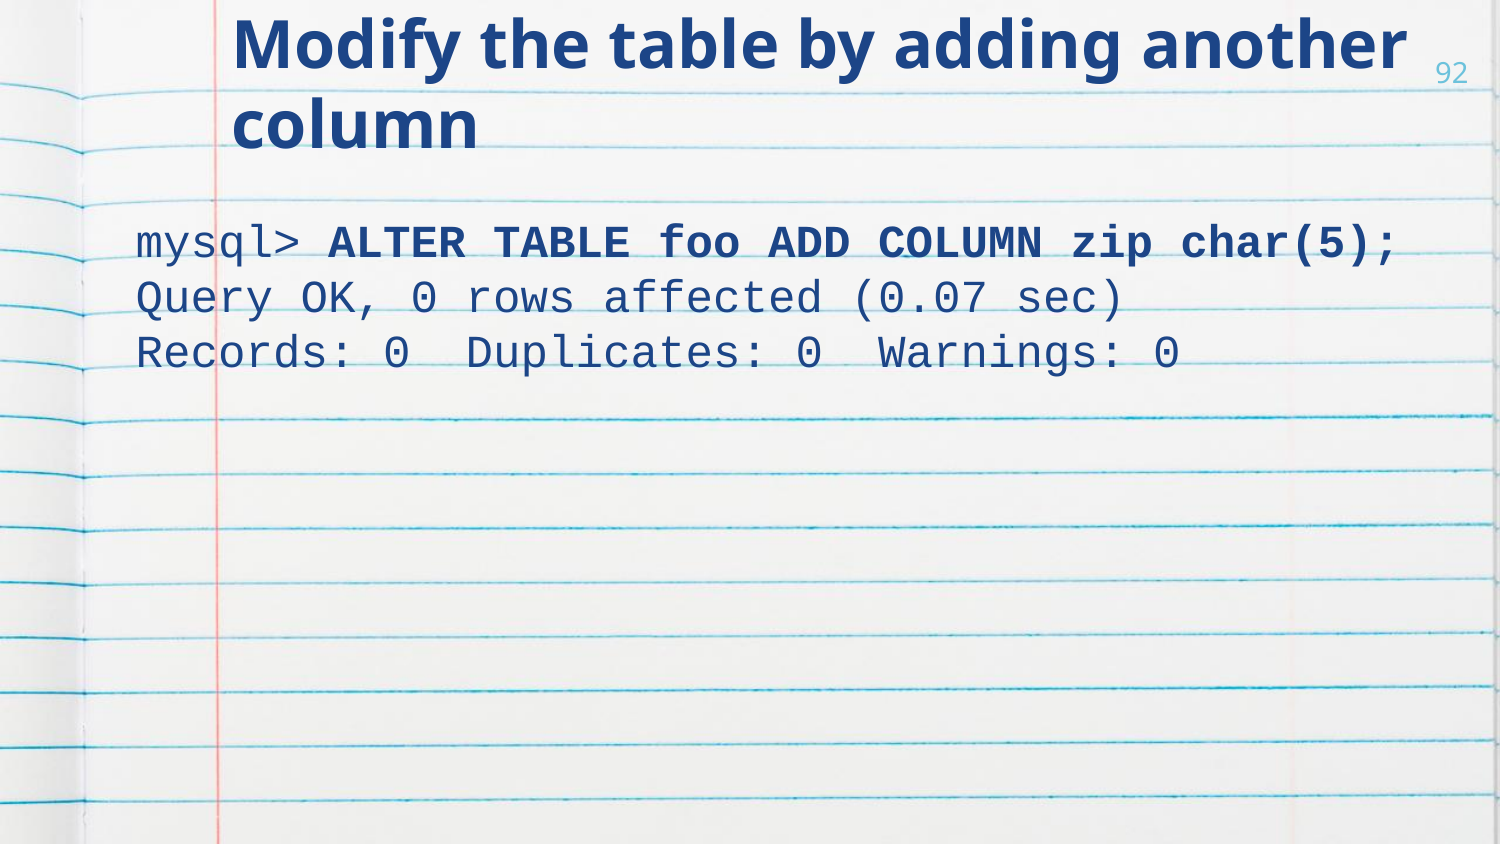

# Modify the table by adding another column
mysql> ALTER TABLE foo ADD COLUMN zip char(5);
Query OK, 0 rows affected (0.07 sec)
Records: 0 Duplicates: 0 Warnings: 0